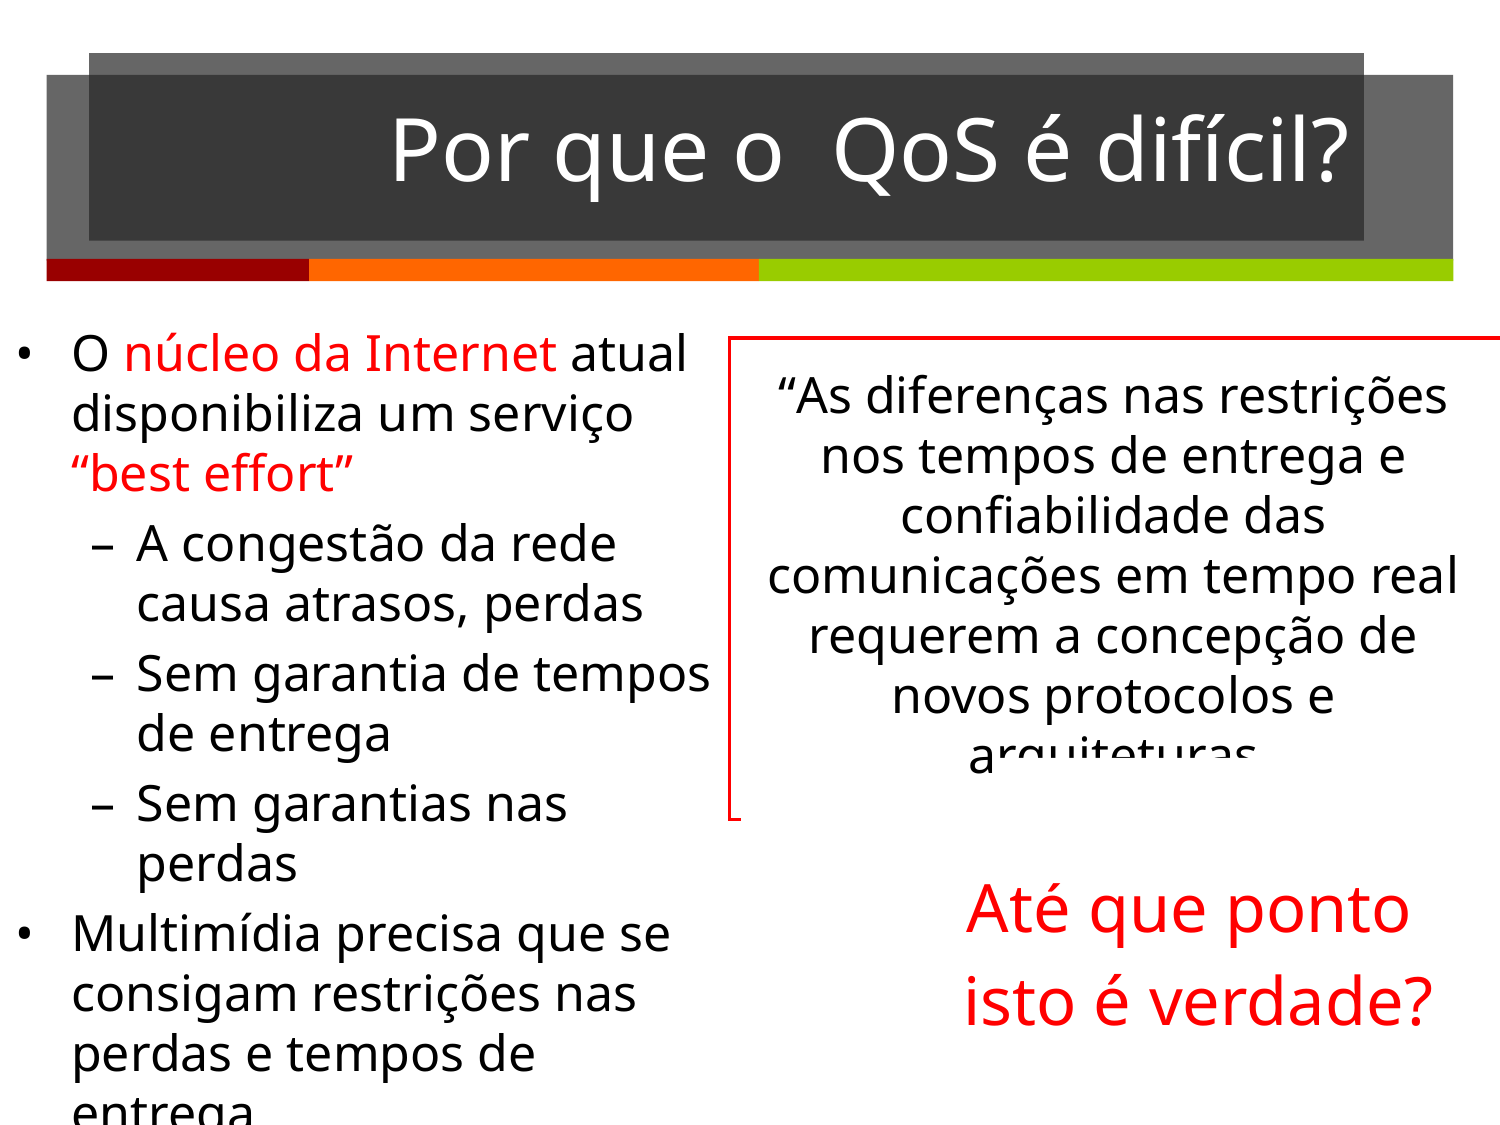

# Por que o QoS é difícil?
O núcleo da Internet atual disponibiliza um serviço “best effort”
A congestão da rede causa atrasos, perdas
Sem garantia de tempos de entrega
Sem garantias nas perdas
Multimídia precisa que se consigam restrições nas perdas e tempos de entrega
“As diferenças nas restrições nos tempos de entrega e confiabilidade das comunicações em tempo real requerem a concepção de novos protocolos e arquiteturas
Mude a arquitetura do núcleo
Portanto...
Até que ponto
isto é verdade?